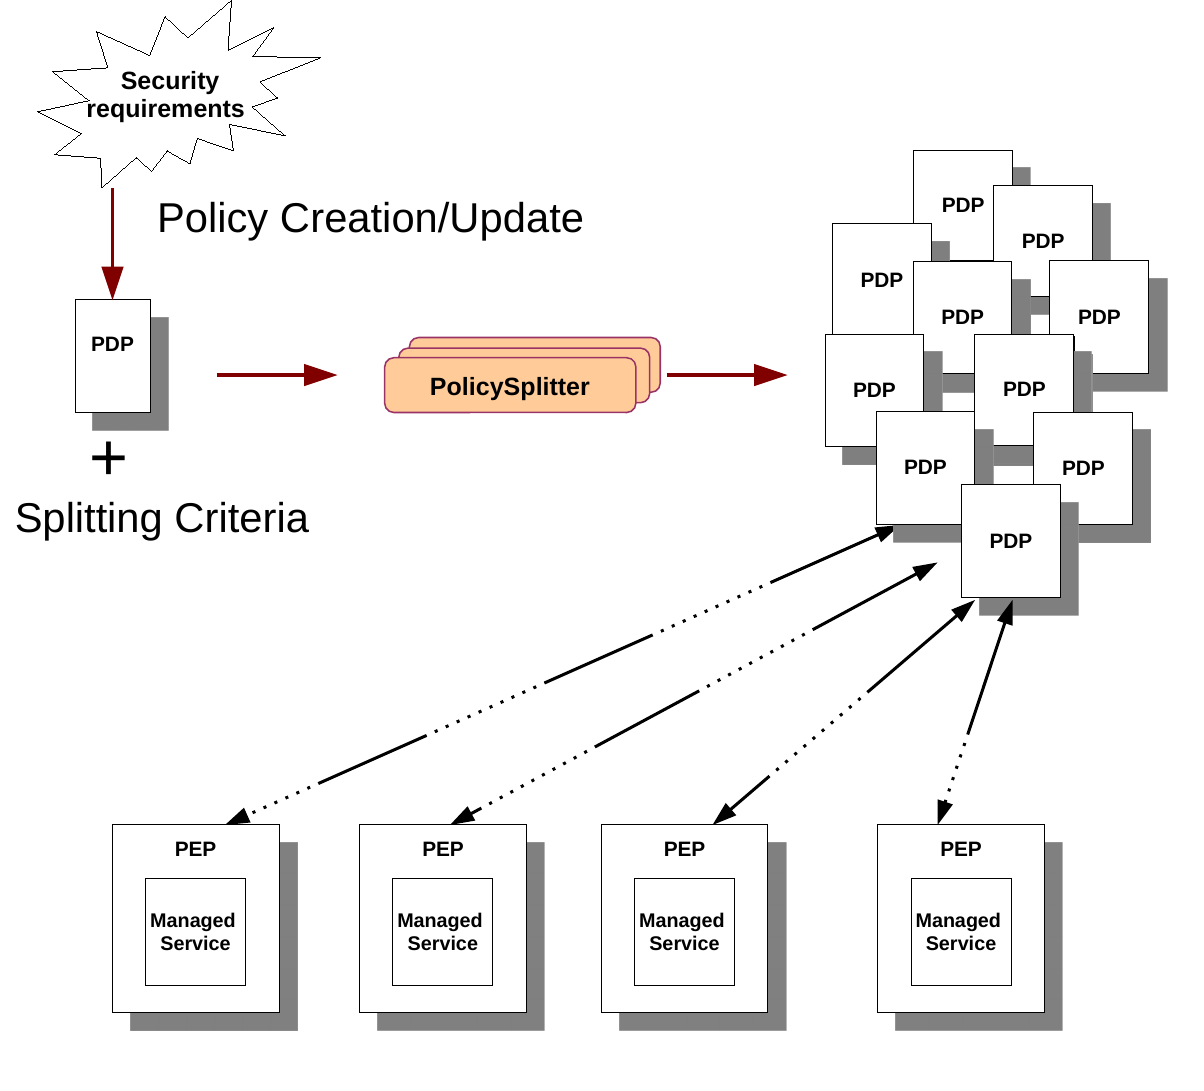

Security
requirements
PDP
PDP
PDP
PDP
PDP
Policy Creation/Update
PDP
PDP
PDP
PDP
PDP
PDP
PDP
PDP
PDP
PDP
PDP
PDP
PDP
PDP
PDP
PolicySplitter
PDP
PDP
+
PDP
Splitting Criteria
PEP
PEP
PEP
PEP
Managed
Service
Managed
Service
Managed
Service
Managed
Service